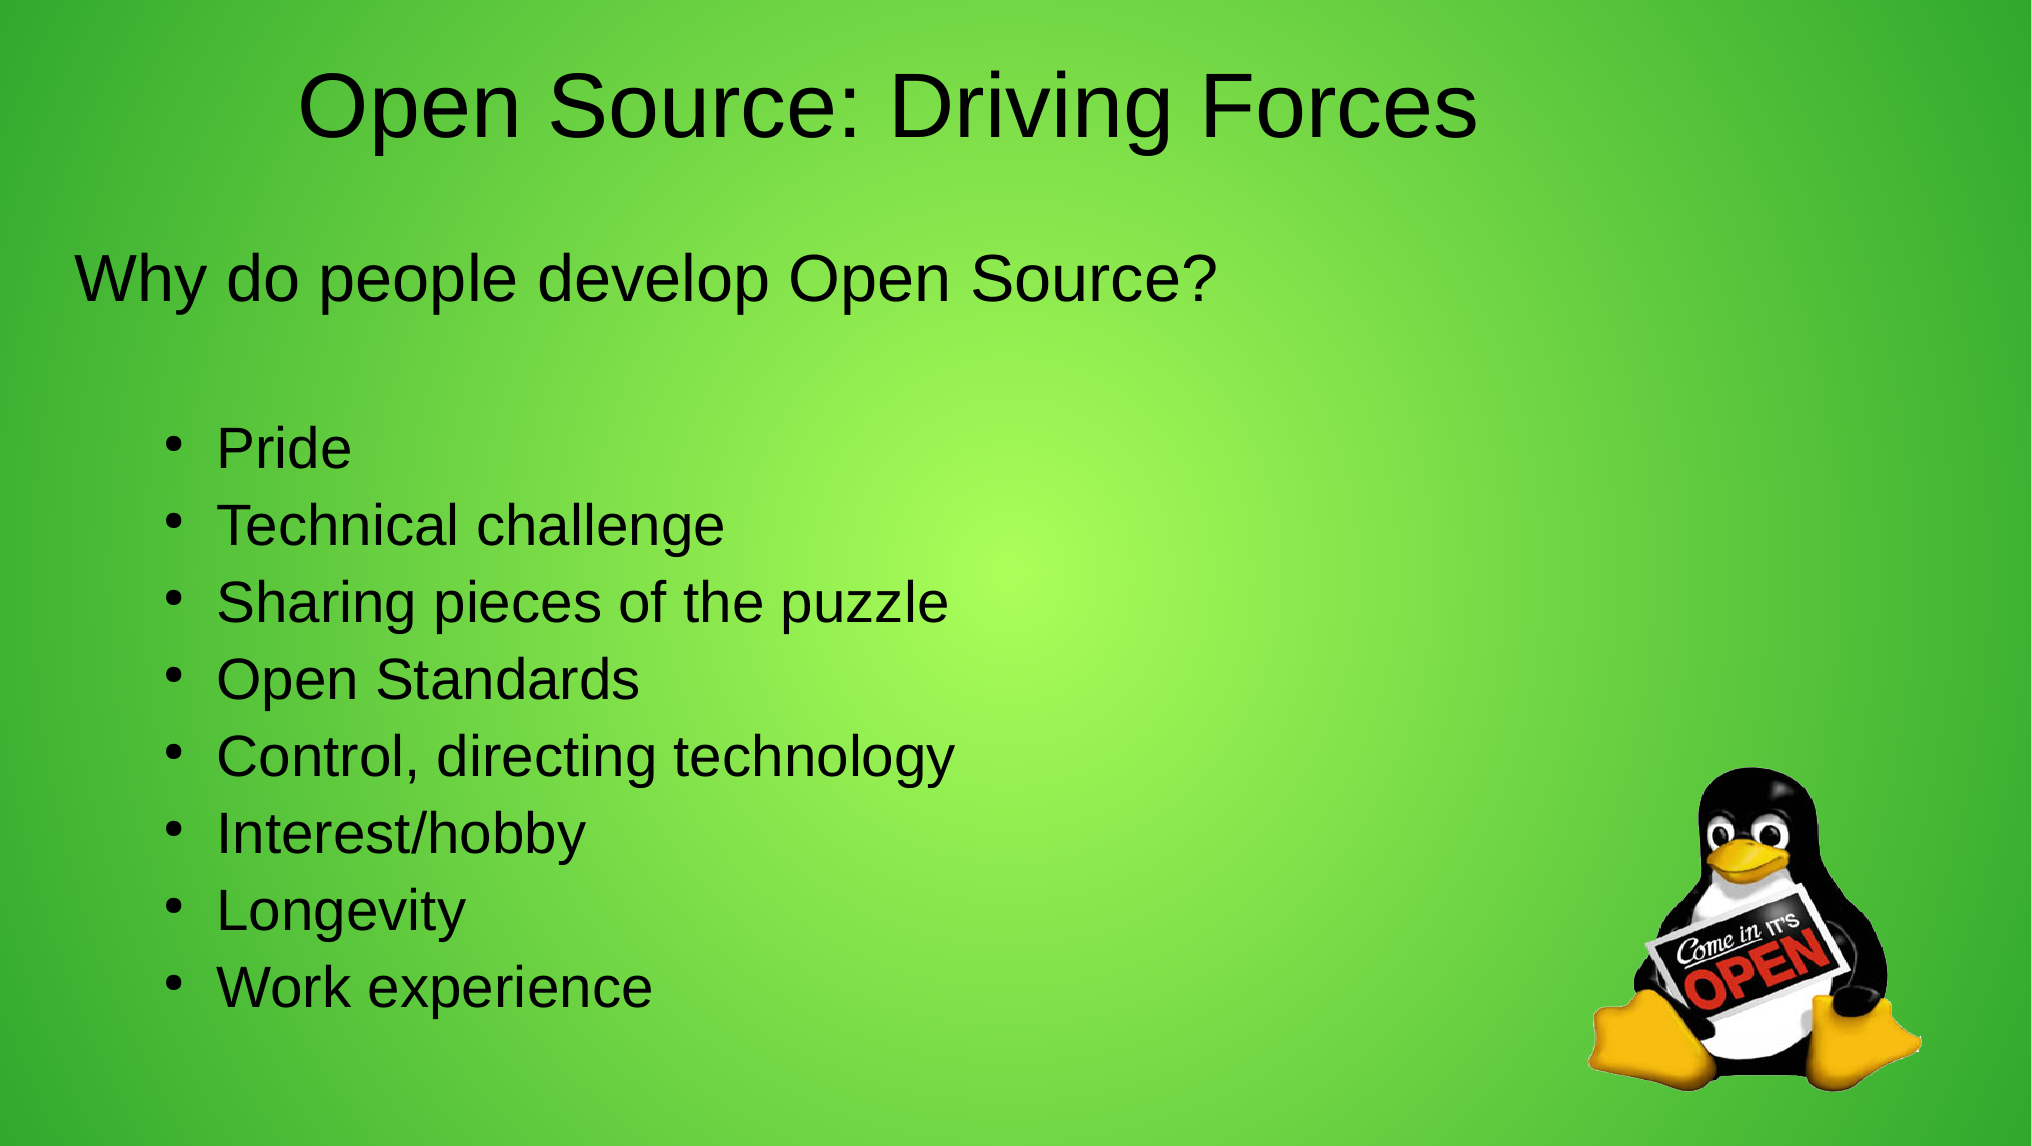

# Open Source: Driving Forces
Why do people develop Open Source?
Pride
Technical challenge
Sharing pieces of the puzzle
Open Standards
Control, directing technology
Interest/hobby
Longevity
Work experience